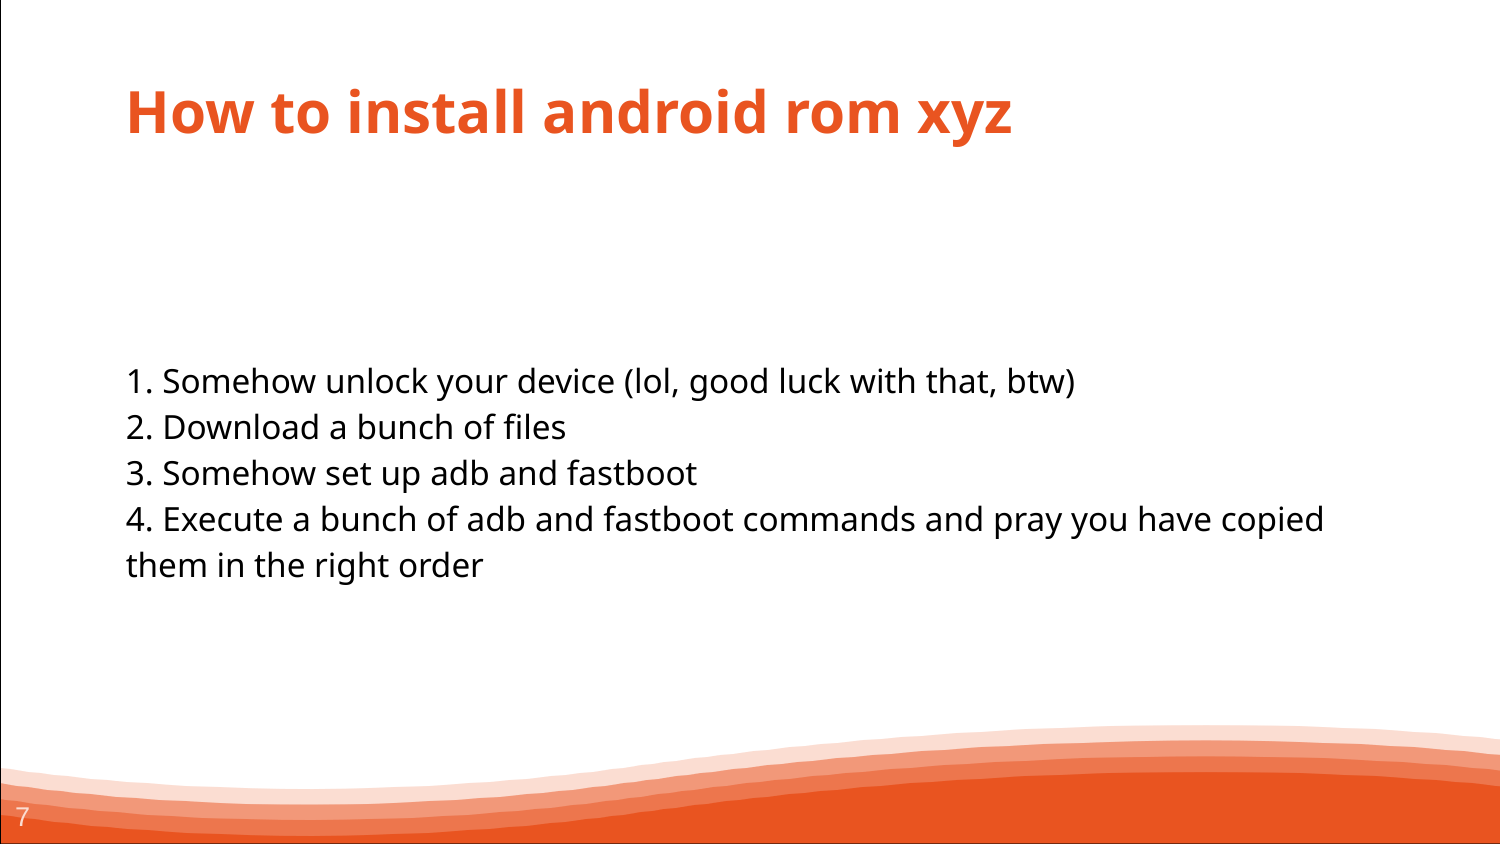

# How to install android rom xyz
1. Somehow unlock your device (lol, good luck with that, btw)
2. Download a bunch of files
3. Somehow set up adb and fastboot
4. Execute a bunch of adb and fastboot commands and pray you have copied them in the right order